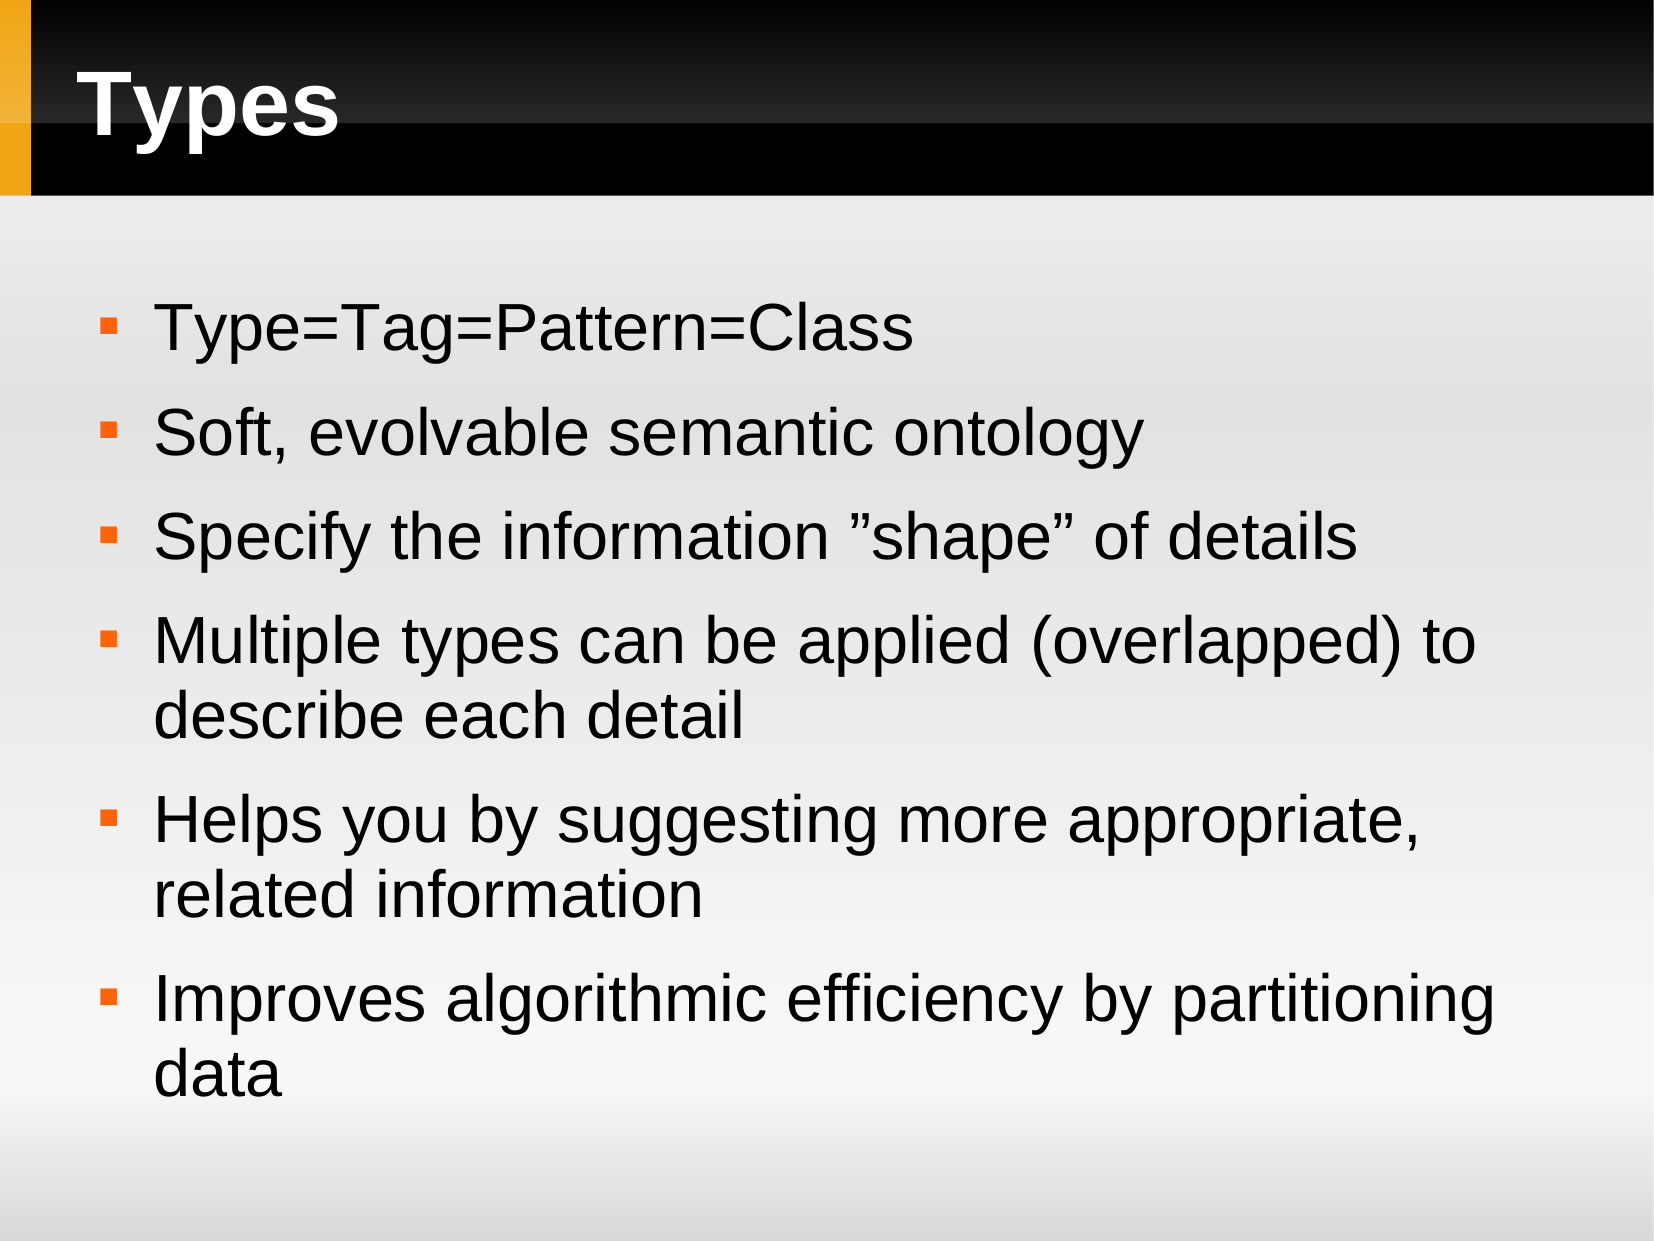

# Types
Type=Tag=Pattern=Class
Soft, evolvable semantic ontology
Specify the information ”shape” of details
Multiple types can be applied (overlapped) to describe each detail
Helps you by suggesting more appropriate, related information
Improves algorithmic efficiency by partitioning data